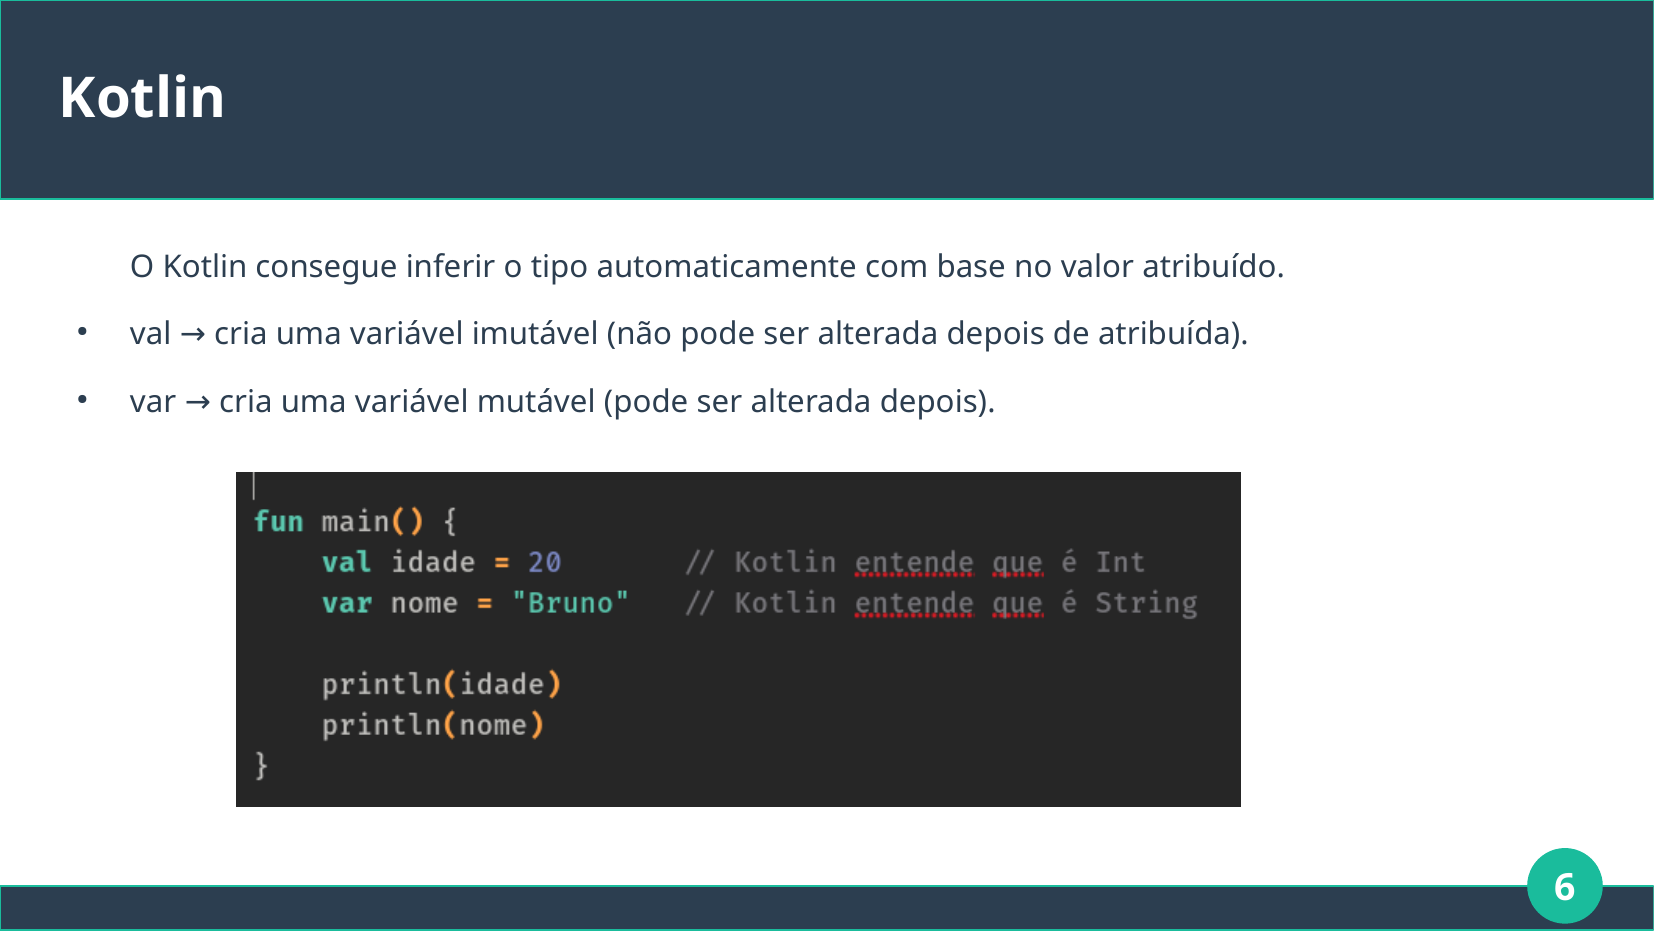

# Kotlin
O Kotlin consegue inferir o tipo automaticamente com base no valor atribuído.
val → cria uma variável imutável (não pode ser alterada depois de atribuída).
var → cria uma variável mutável (pode ser alterada depois).
6